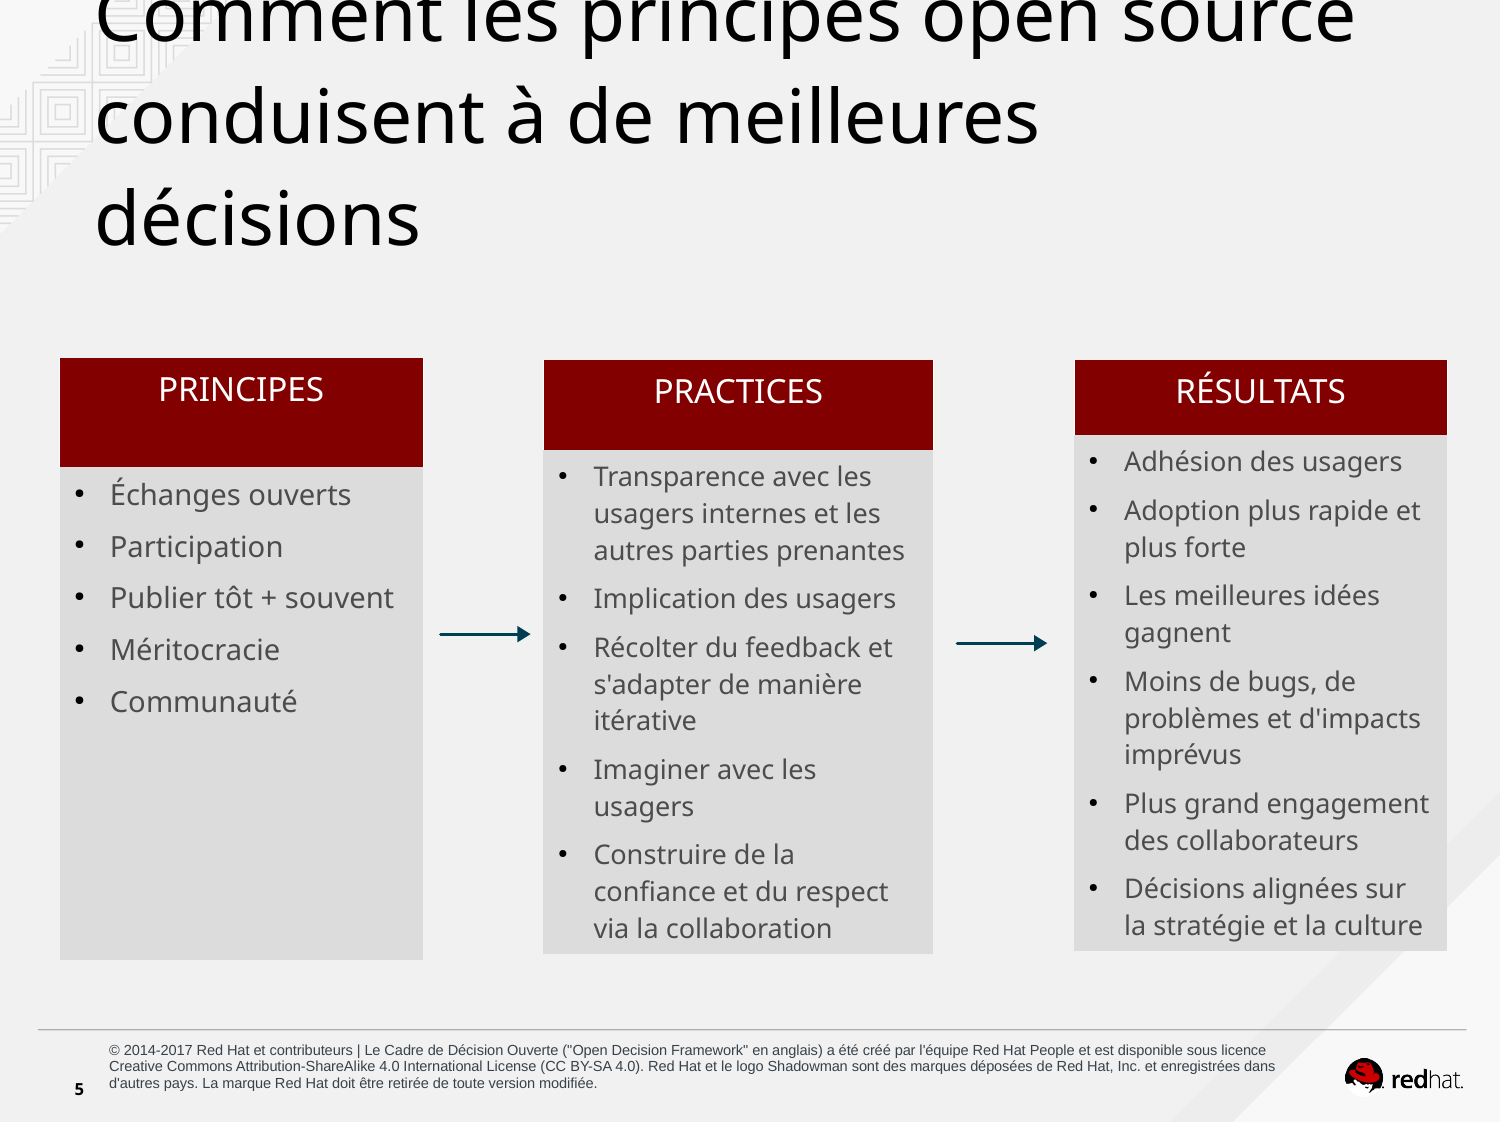

# Comment les principes open source conduisent à de meilleures décisions
| Principes |
| --- |
| Échanges ouverts Participation Publier tôt + souvent Méritocracie Communauté |
| Résultats |
| --- |
| Adhésion des usagers Adoption plus rapide et plus forte Les meilleures idées gagnent Moins de bugs, de problèmes et d'impacts imprévus Plus grand engagement des collaborateurs Décisions alignées sur la stratégie et la culture |
| PRACTICES |
| --- |
| Transparence avec les usagers internes et les autres parties prenantes Implication des usagers Récolter du feedback et s'adapter de manière itérative Imaginer avec les usagers Construire de la confiance et du respect via la collaboration |
INSERT DESIGNATOR, IF NEEDED
5